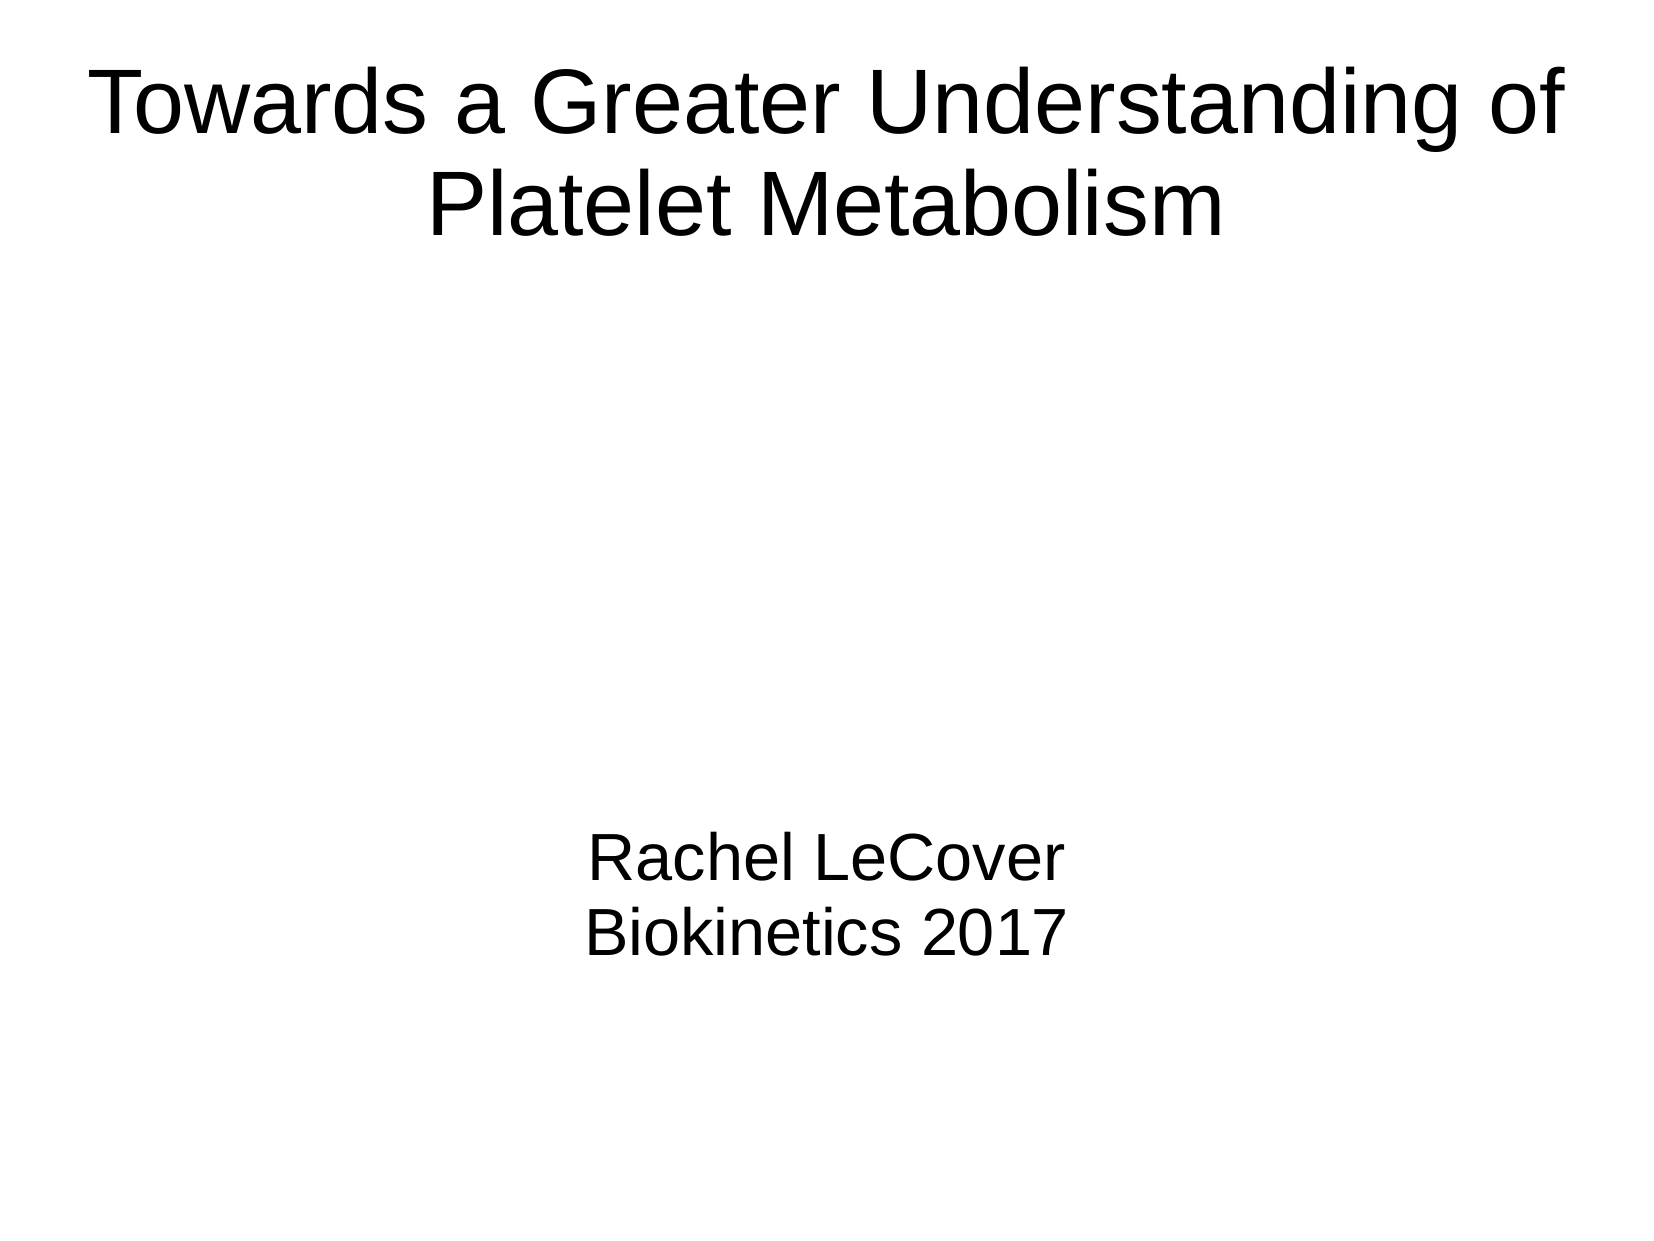

# Towards a Greater Understanding of Platelet Metabolism
Rachel LeCover
Biokinetics 2017